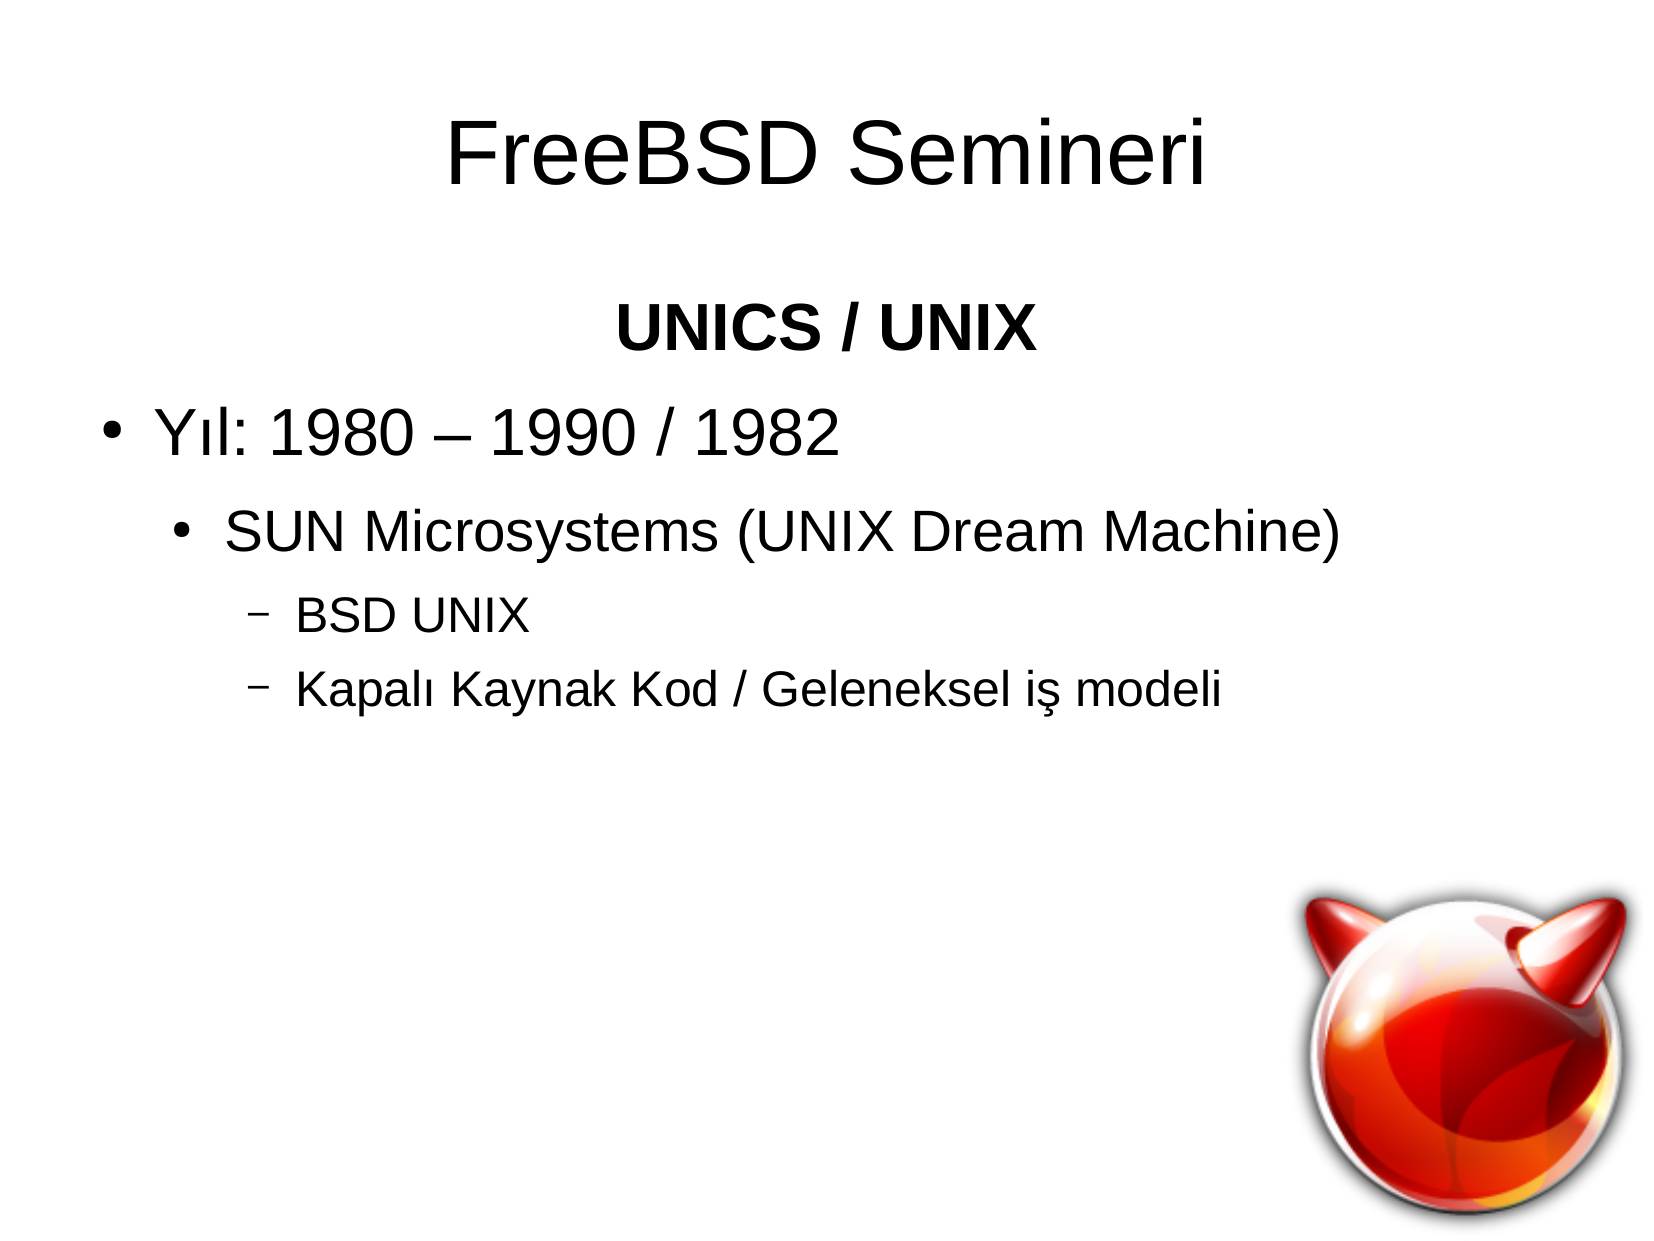

# FreeBSD Semineri
UNICS / UNIX
Yıl: 1980 – 1990 / 1982
SUN Microsystems (UNIX Dream Machine)
BSD UNIX
Kapalı Kaynak Kod / Geleneksel iş modeli